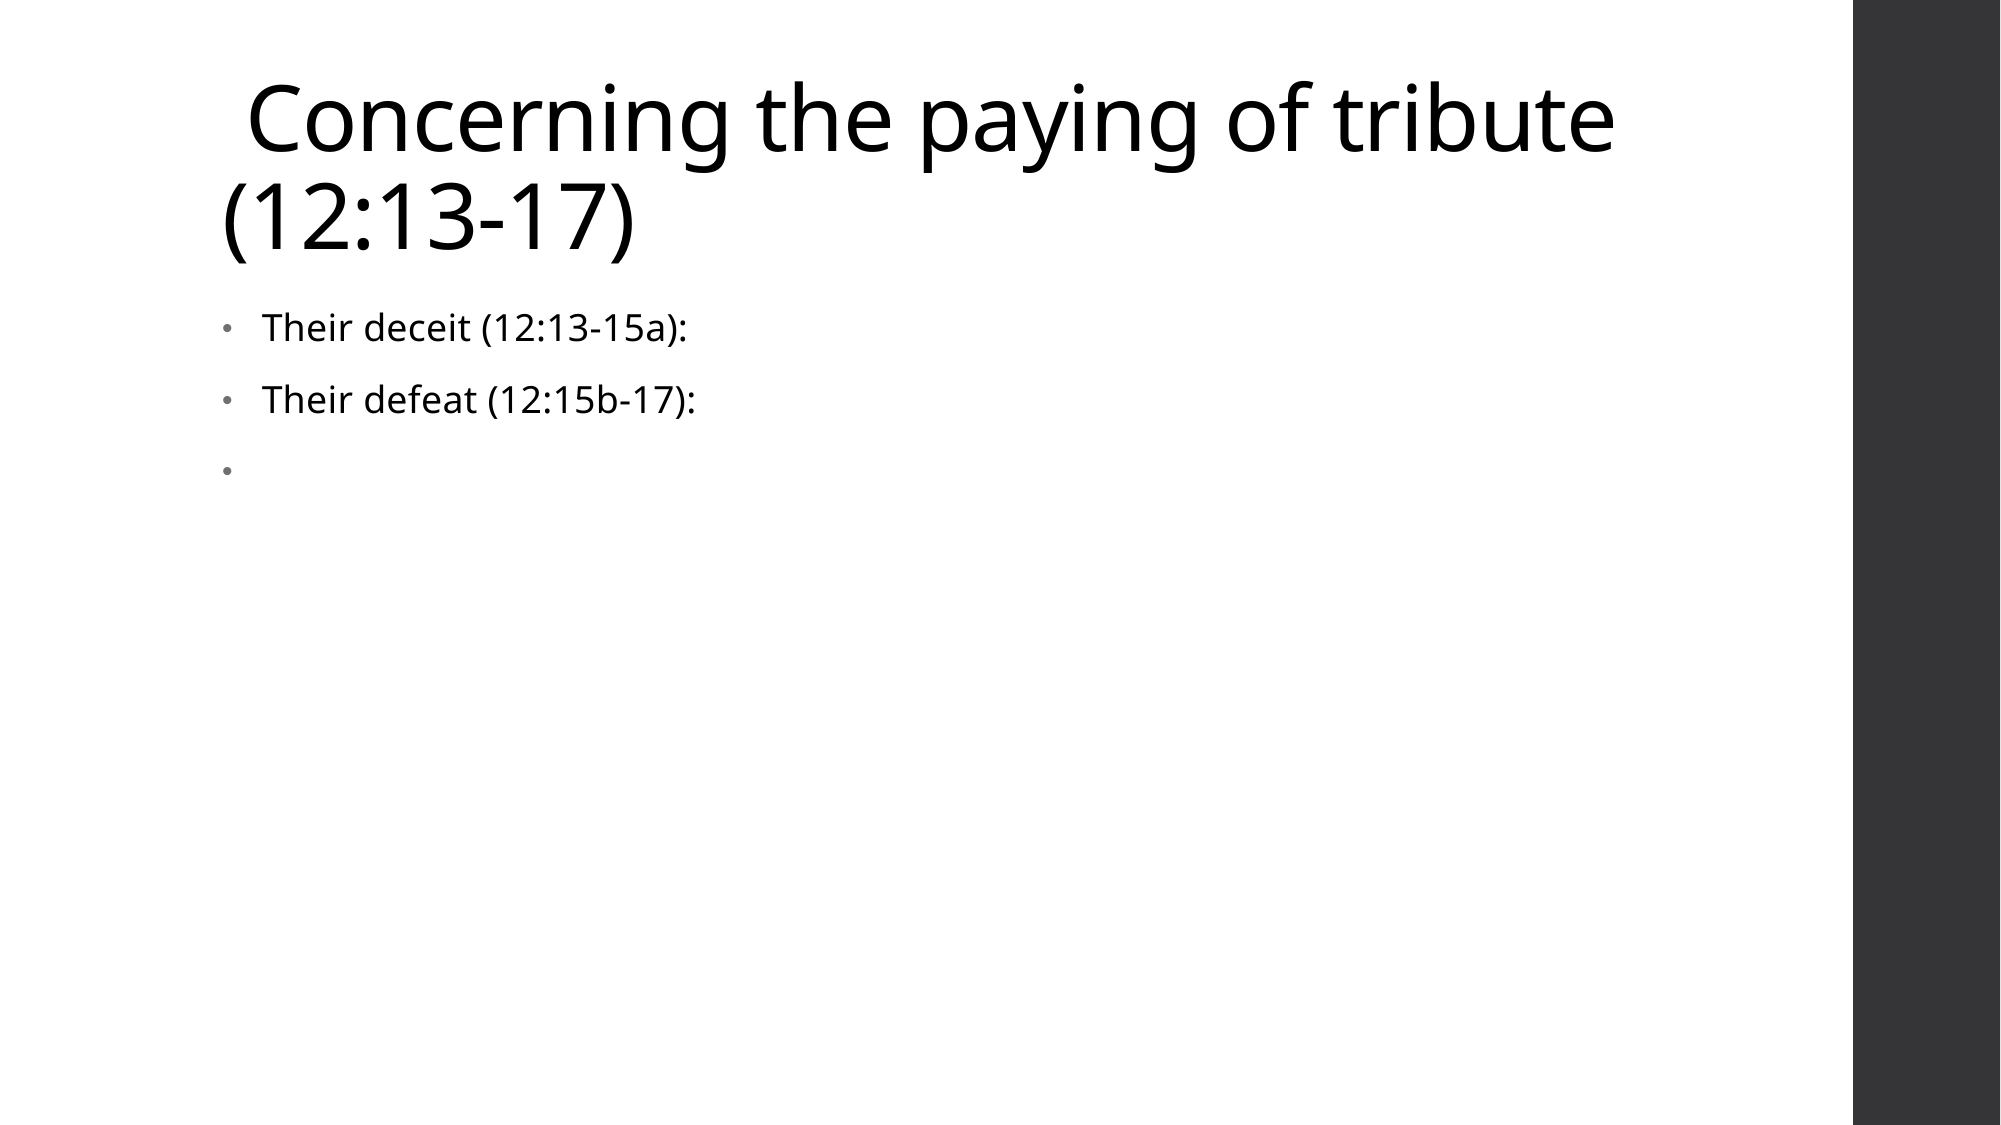

# Concerning the paying of tribute (12:13-17)
 Their deceit (12:13-15a):
 Their defeat (12:15b-17):